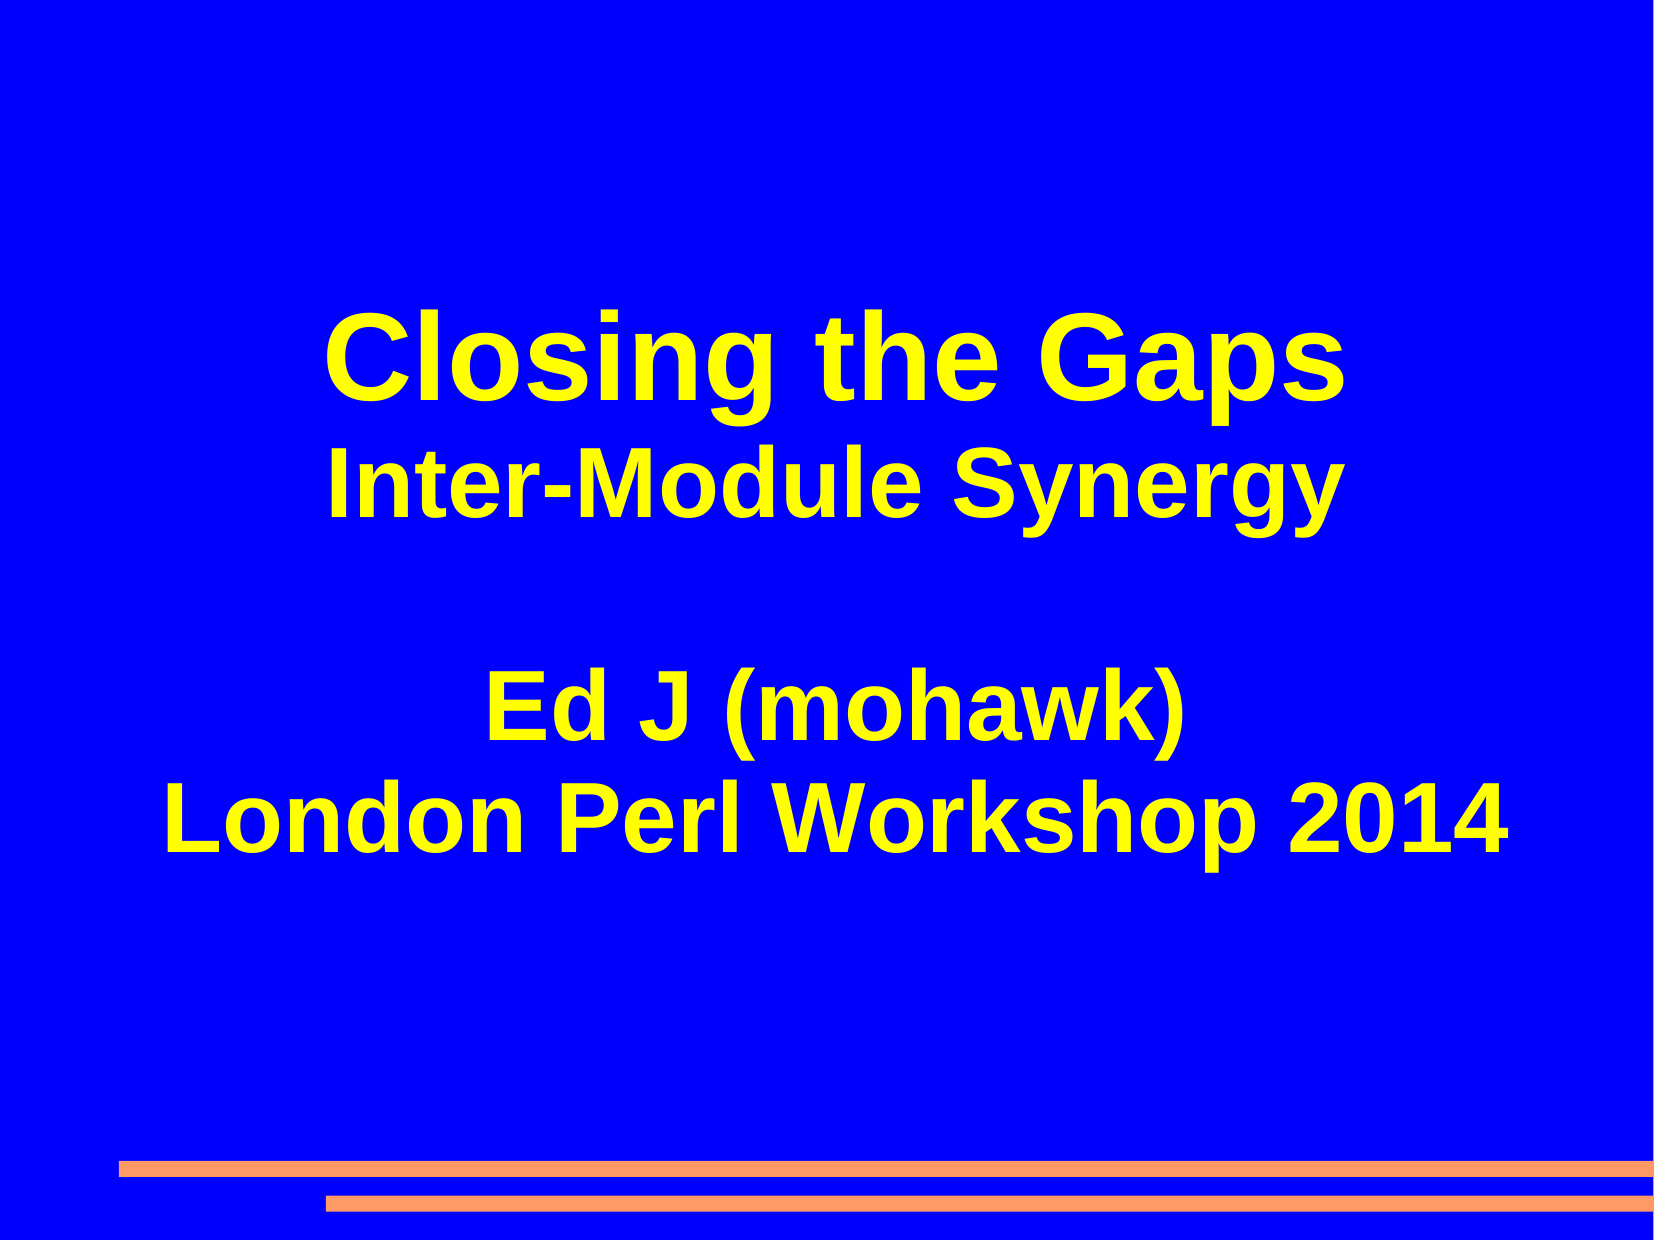

# Closing the Gaps Inter-Module Synergy Ed J (mohawk) London Perl Workshop 2014